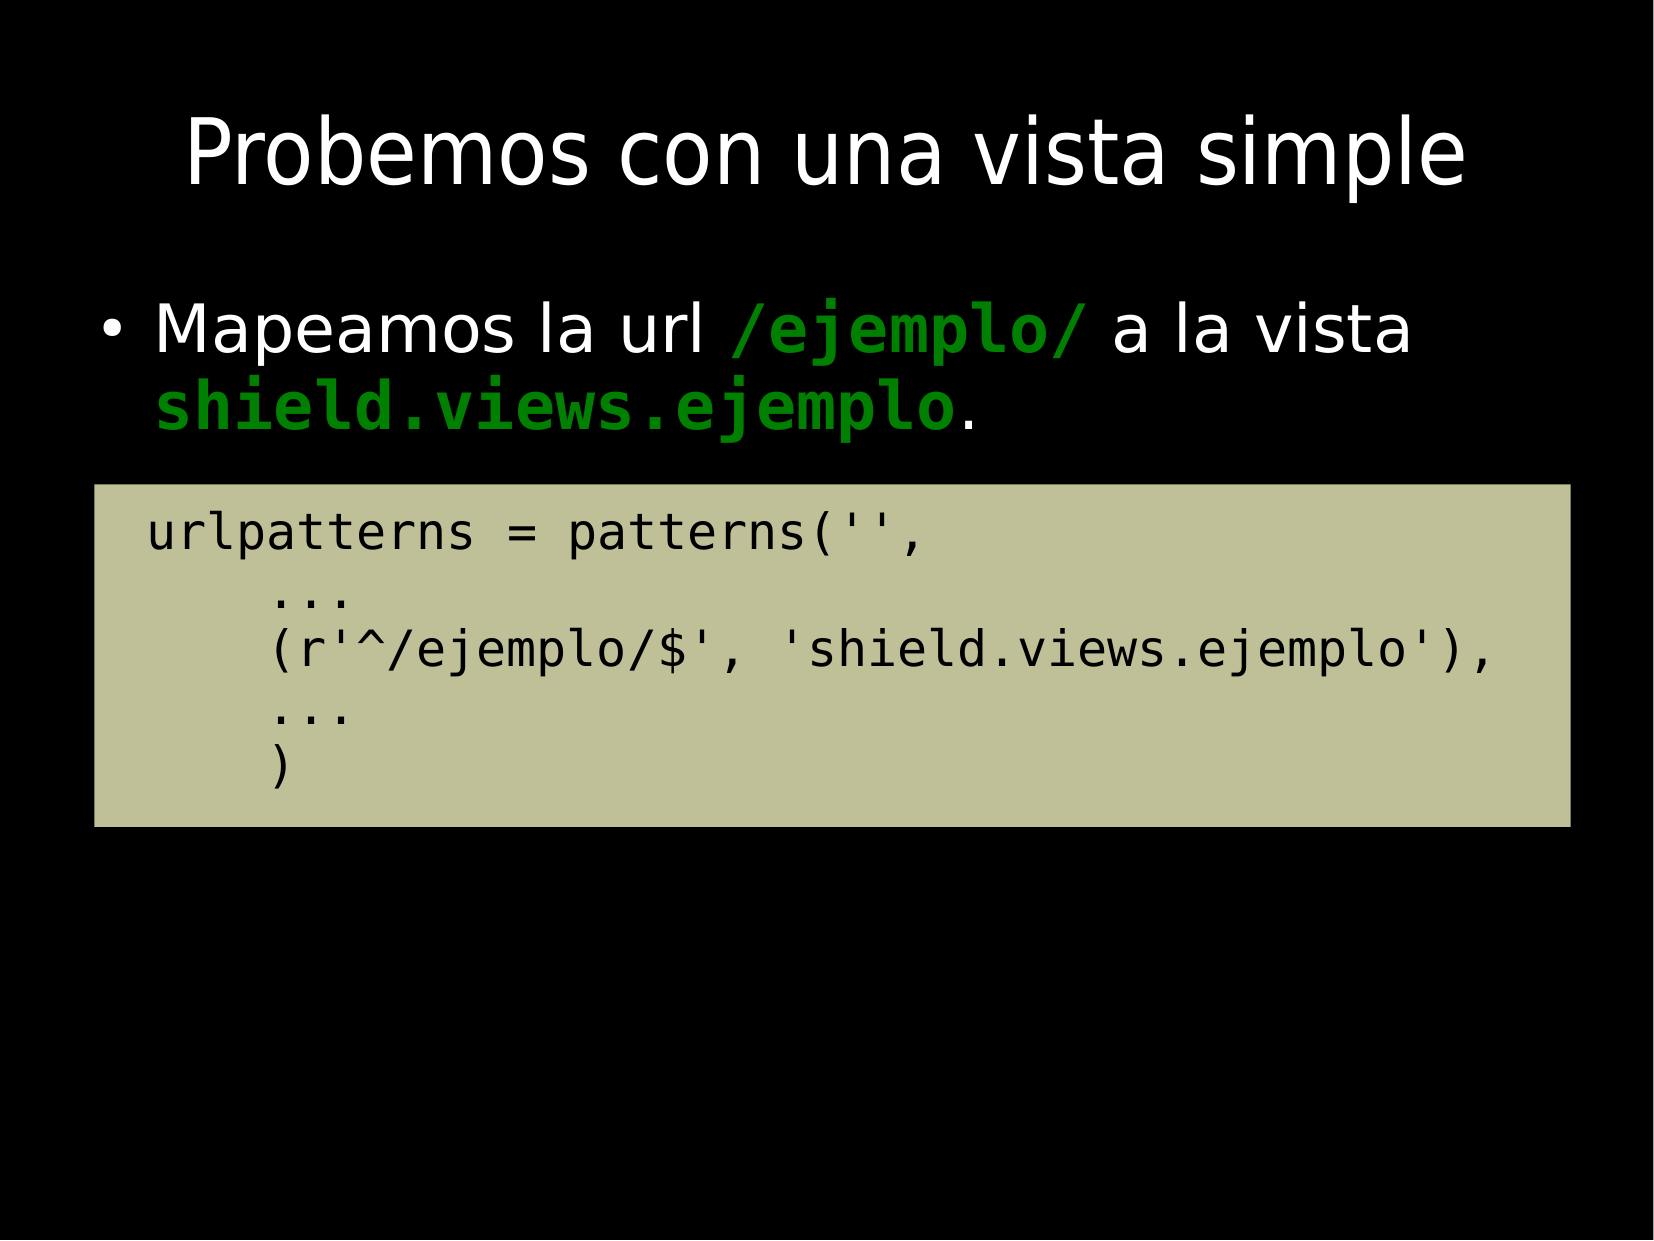

# Probemos con una vista simple
Mapeamos la url /ejemplo/ a la vista shield.views.ejemplo.
urlpatterns = patterns('',
 ...
 (r'^/ejemplo/$', 'shield.views.ejemplo'),
 ...
 )